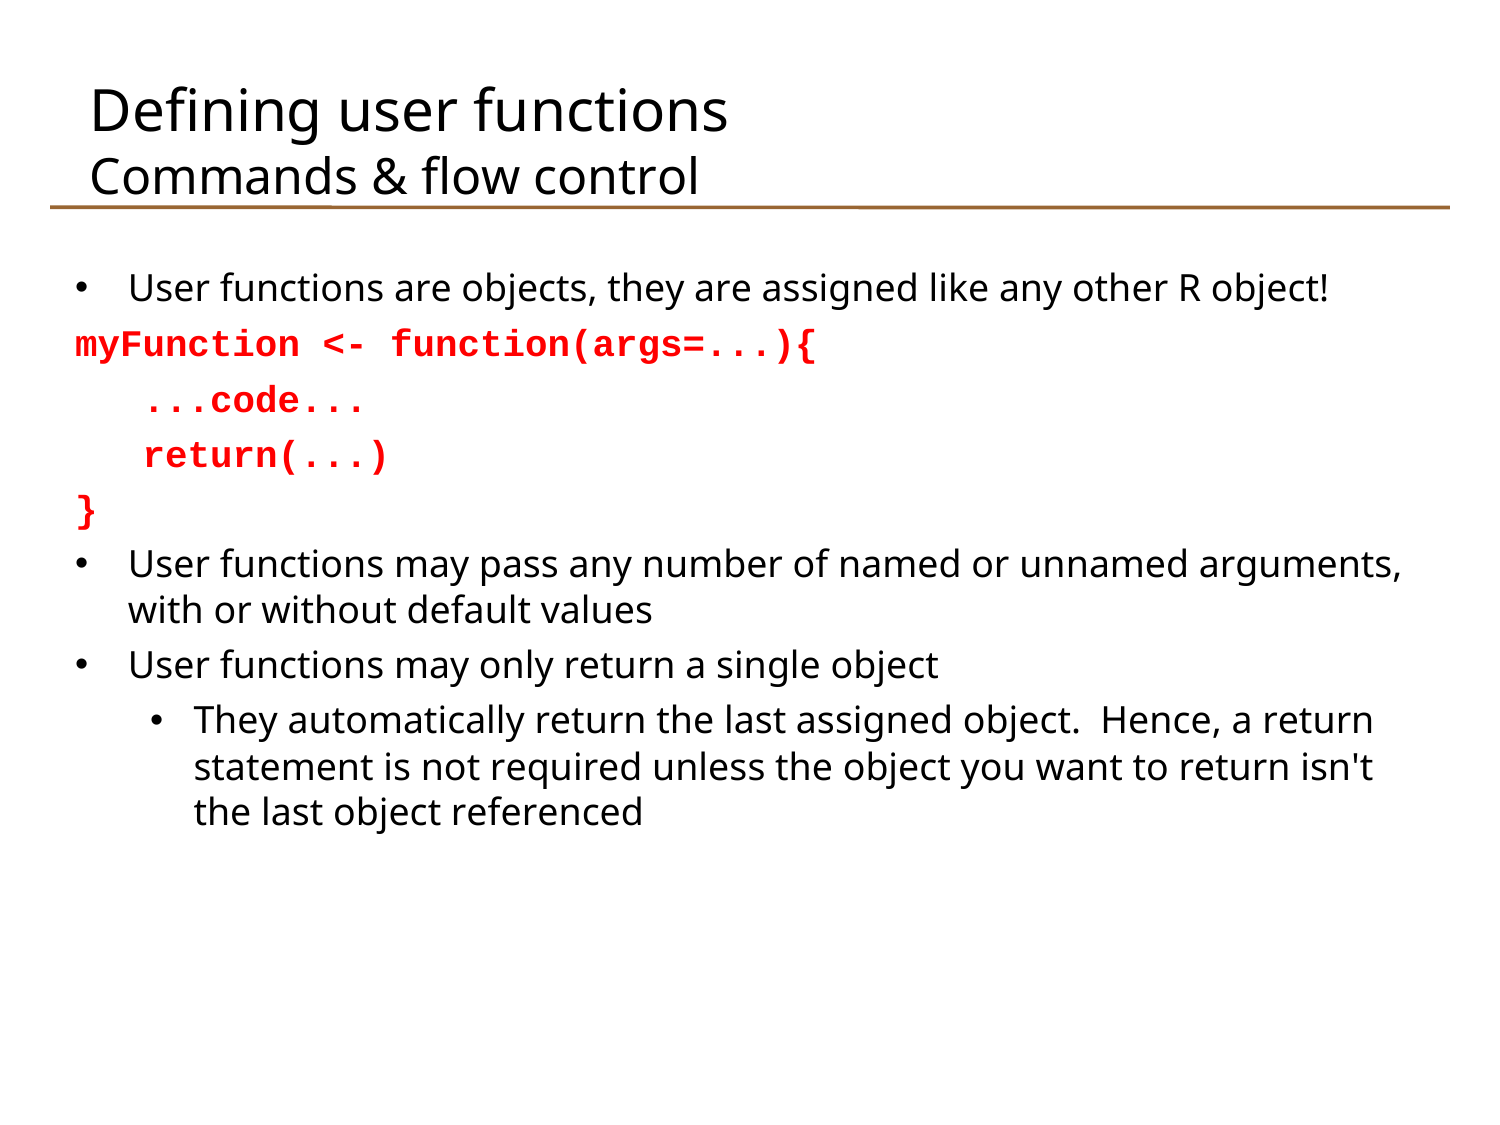

Defining user functions
Commands & flow control
User functions are objects, they are assigned like any other R object!
myFunction <- function(args=...){
 ...code...
 return(...)‏
}
User functions may pass any number of named or unnamed arguments, with or without default values
User functions may only return a single object
They automatically return the last assigned object. Hence, a return statement is not required unless the object you want to return isn't the last object referenced